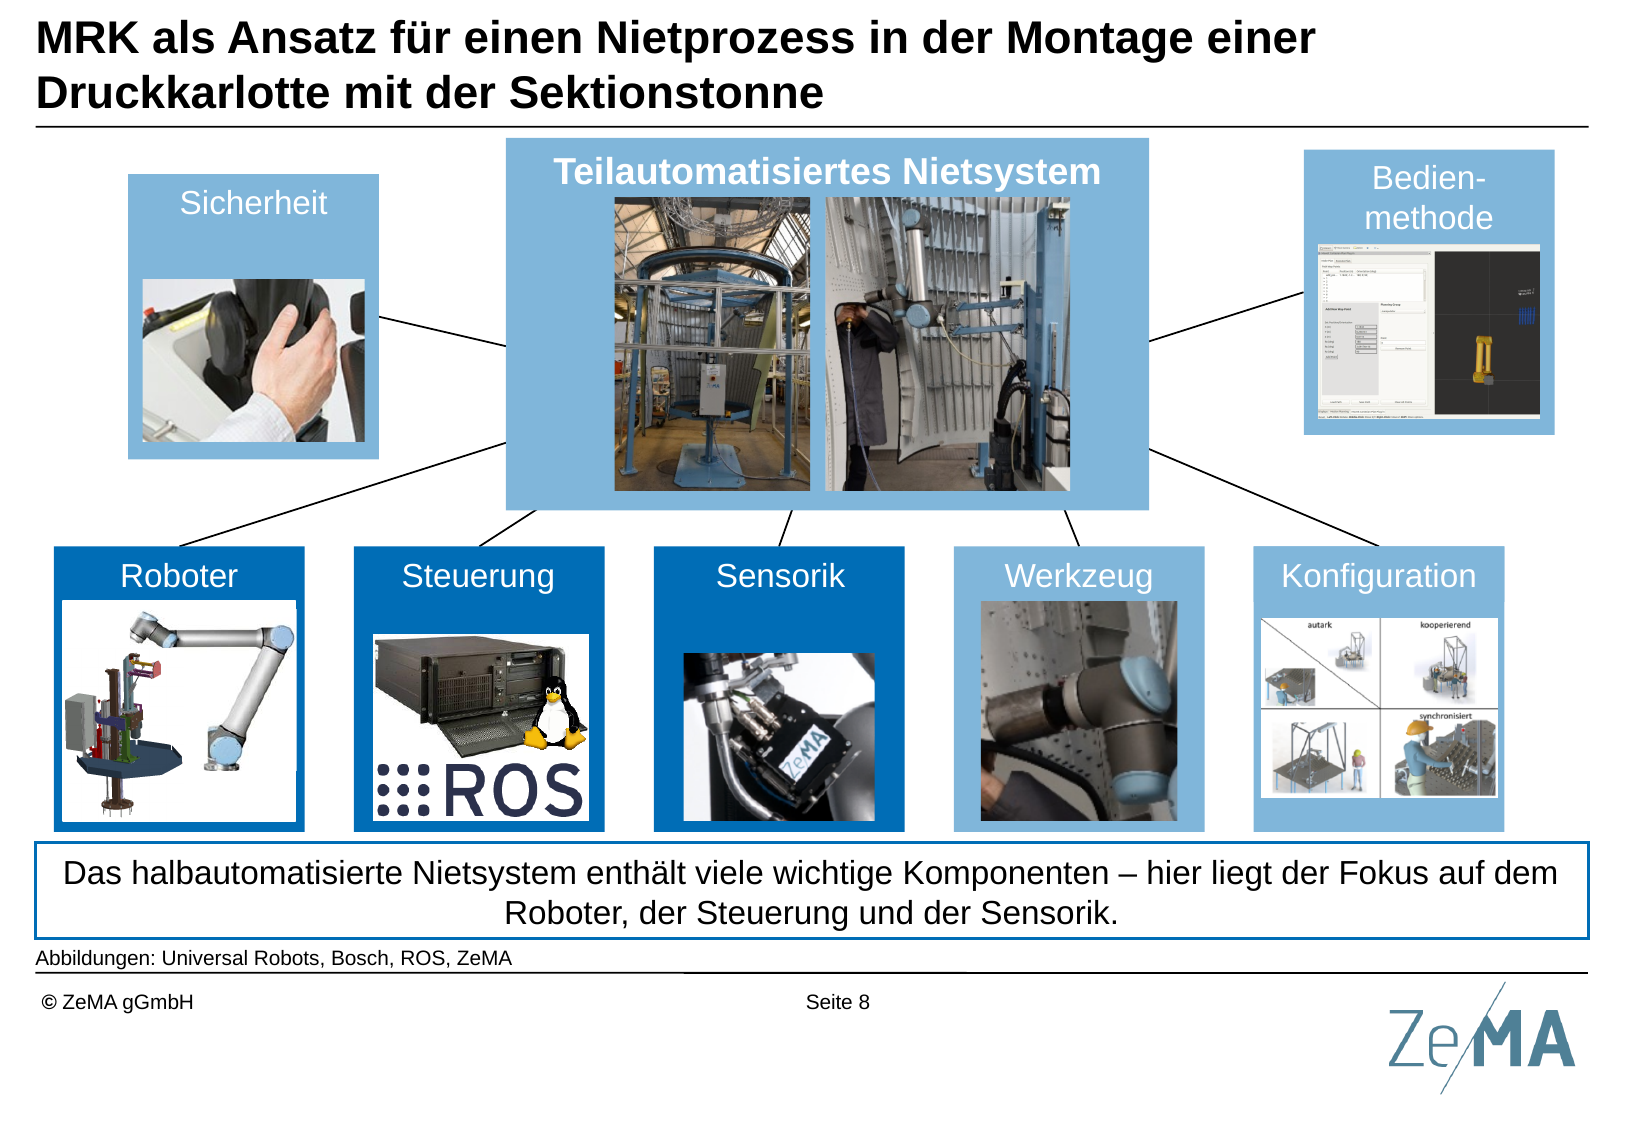

# MRK als Ansatz für einen Nietprozess in der Montage einer Druckkarlotte mit der Sektionstonne
Teilautomatisiertes Nietsystem
Bedien-methode
Sicherheit
Roboter
Steuerung
Sensorik
Werkzeug
Konfiguration
Das halbautomatisierte Nietsystem enthält viele wichtige Komponenten – hier liegt der Fokus auf dem Roboter, der Steuerung und der Sensorik.
Abbildungen: Universal Robots, Bosch, ROS, ZeMA